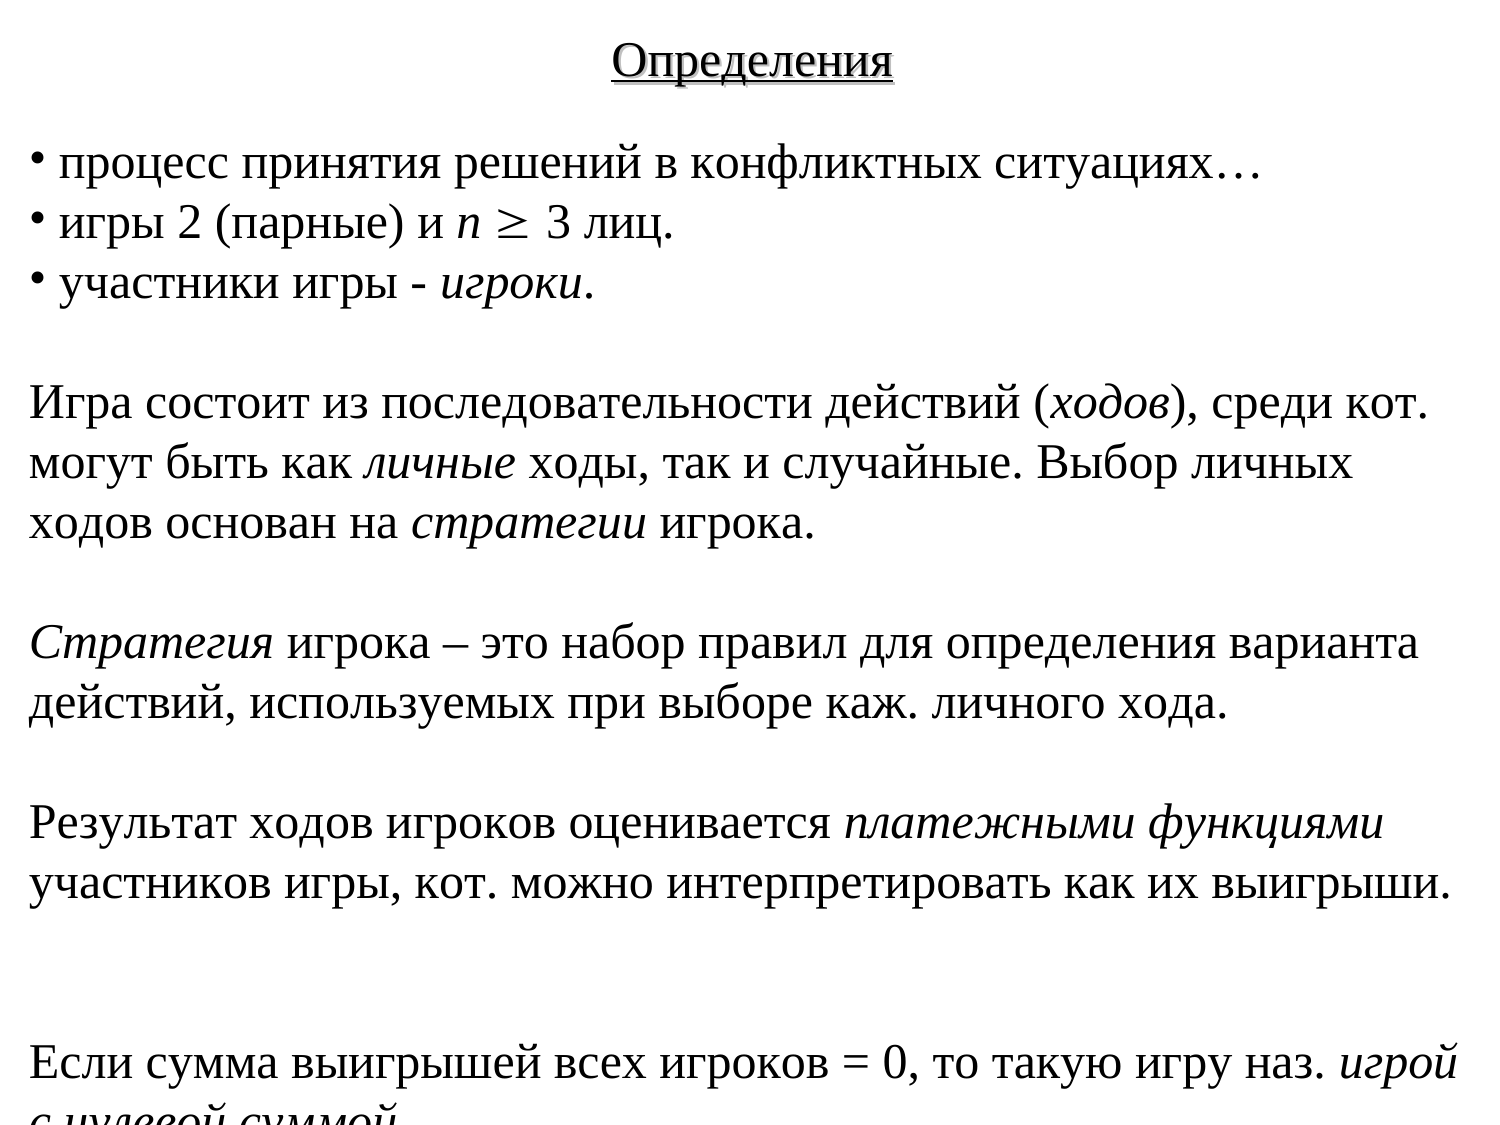

Определения
 процесс принятия решений в конфликтных ситуациях…
 игры 2 (парные) и n  3 лиц.
 участники игры - игроки.
Игра состоит из последовательности действий (ходов), среди кот. могут быть как личные ходы, так и случайные. Выбор личных ходов основан на стратегии игрока.
Стратегия игрока – это набор правил для определения варианта действий, используемых при выборе каж. личного хода.
Результат ходов игроков оценивается платежными функциями участников игры, кот. можно интерпретировать как их выигрыши.
Если сумма выигрышей всех игроков = 0, то такую игру наз. игрой с нулевой суммой.